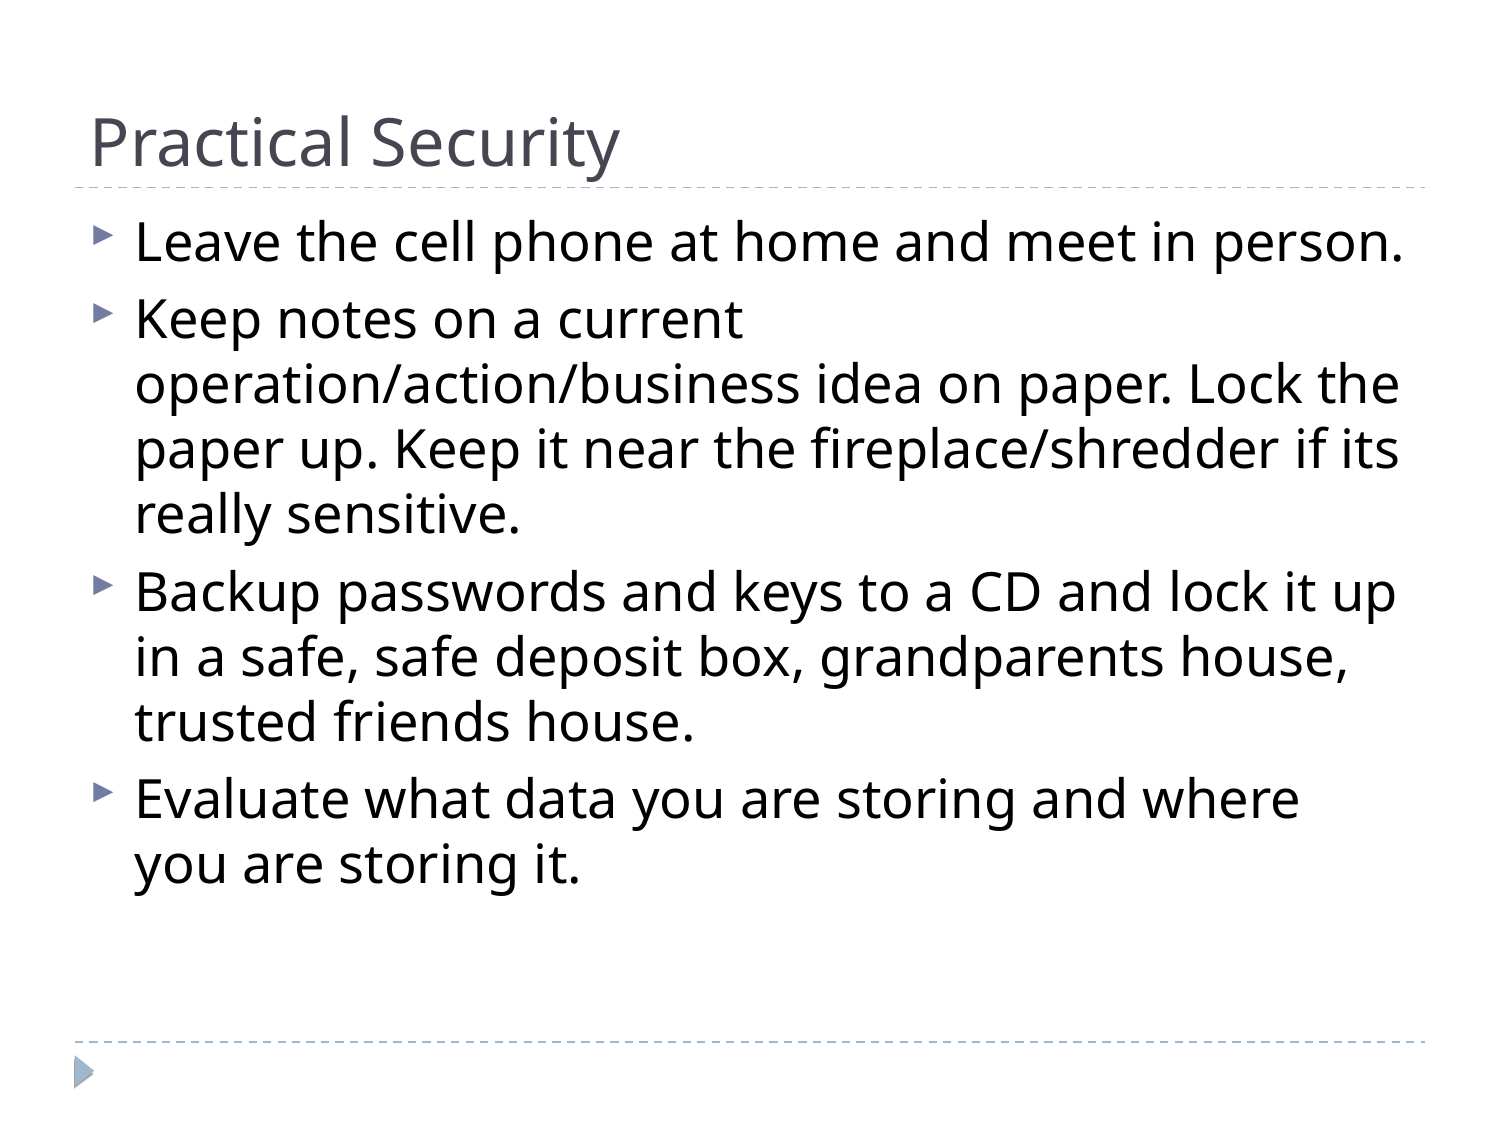

# Practical Security
Leave the cell phone at home and meet in person.
Keep notes on a current operation/action/business idea on paper. Lock the paper up. Keep it near the fireplace/shredder if its really sensitive.
Backup passwords and keys to a CD and lock it up in a safe, safe deposit box, grandparents house, trusted friends house.
Evaluate what data you are storing and where you are storing it.